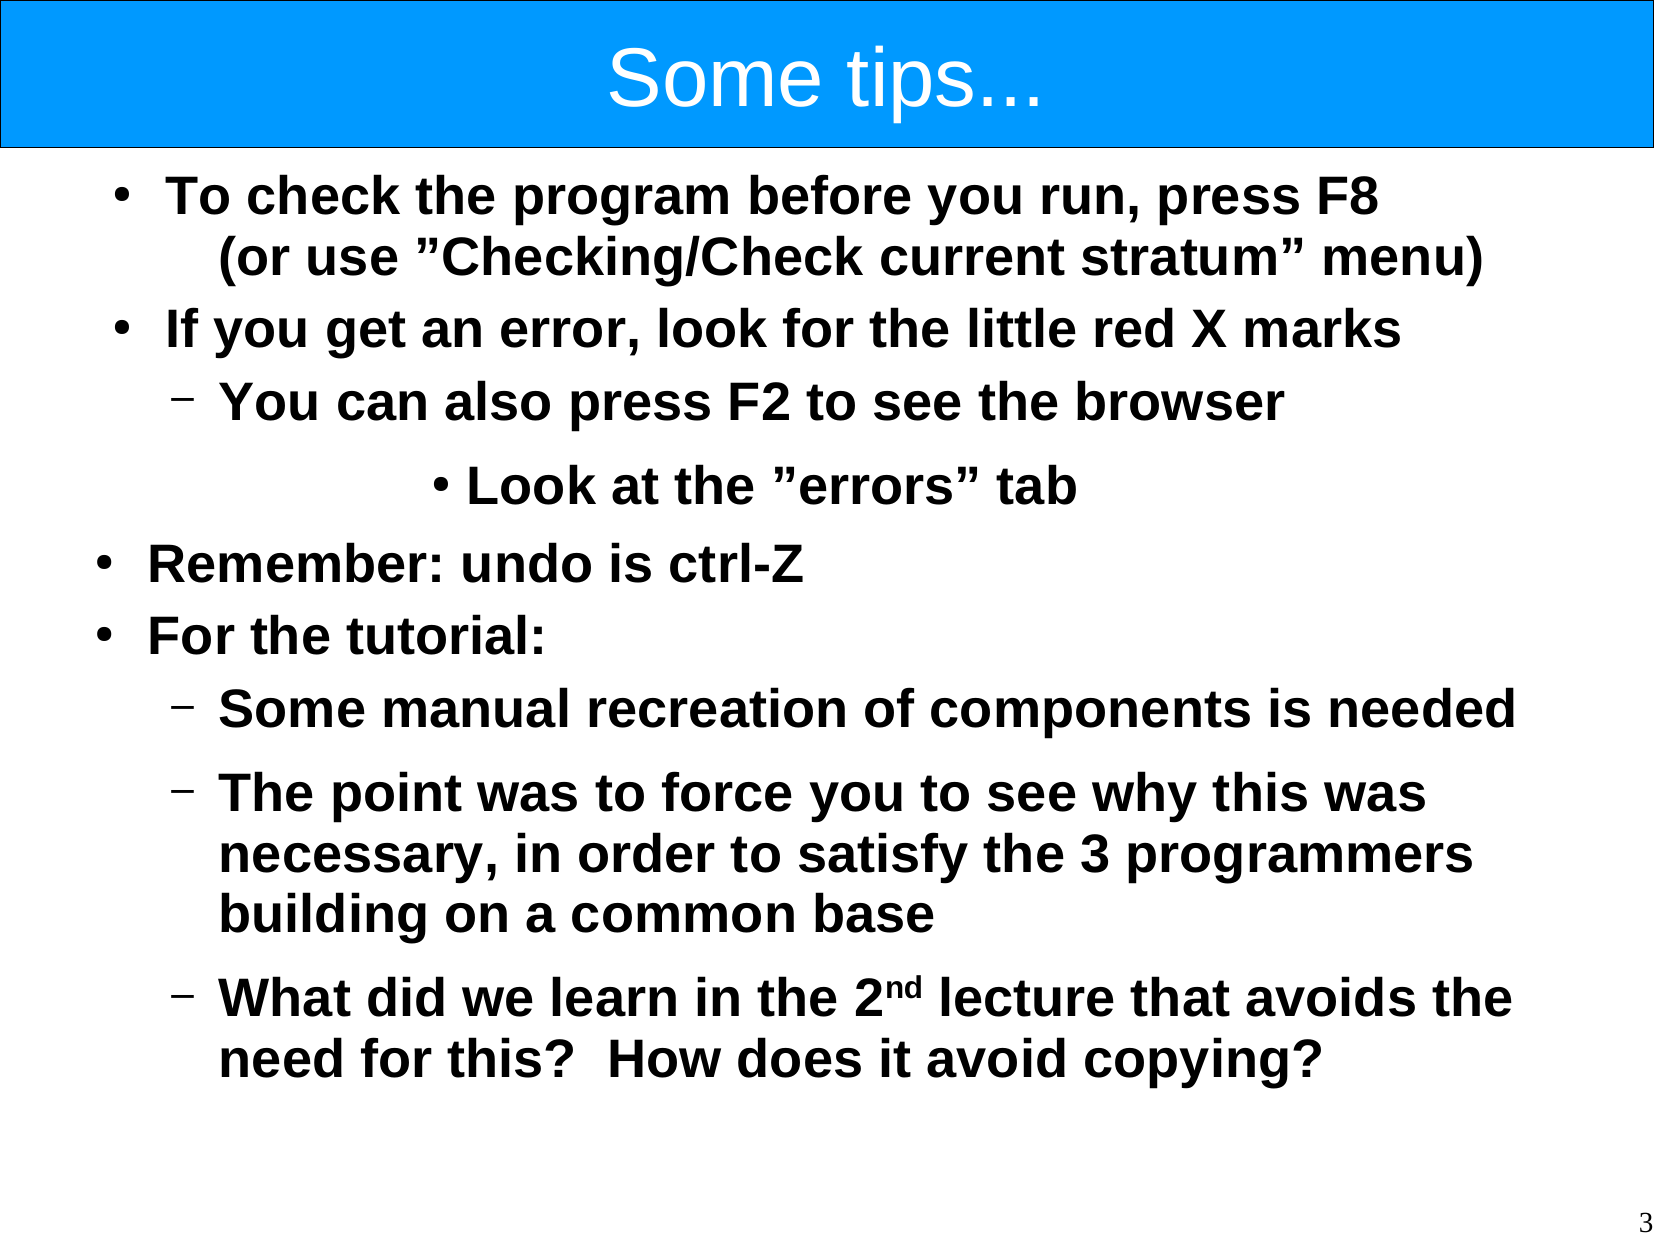

# Some tips...
To check the program before you run, press F8
(or use ”Checking/Check current stratum” menu)
If you get an error, look for the little red X marks
You can also press F2 to see the browser
Look at the ”errors” tab
Remember: undo is ctrl-Z
For the tutorial:
Some manual recreation of components is needed
The point was to force you to see why this was necessary, in order to satisfy the 3 programmers building on a common base
What did we learn in the 2nd lecture that avoids the need for this? How does it avoid copying?
3